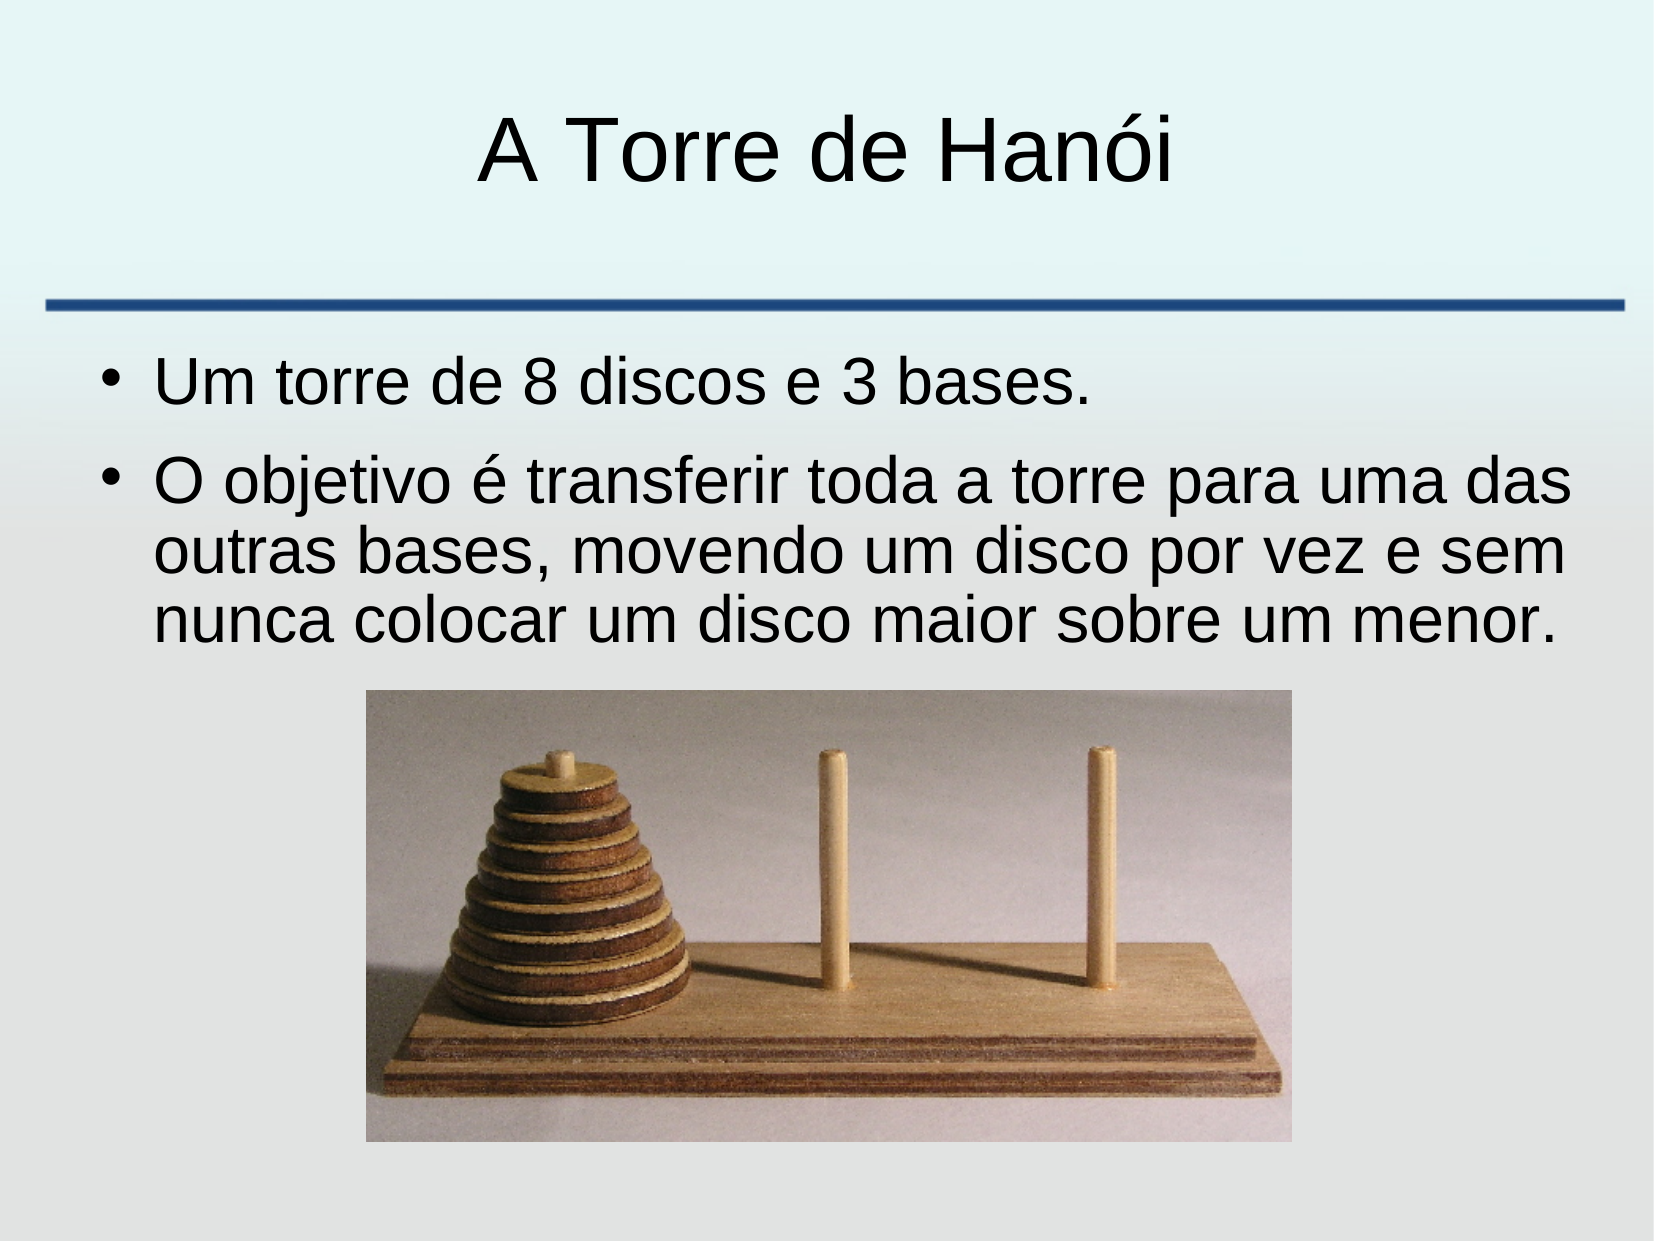

# A Torre de Hanói
Um torre de 8 discos e 3 bases.
O objetivo é transferir toda a torre para uma das outras bases, movendo um disco por vez e sem nunca colocar um disco maior sobre um menor.